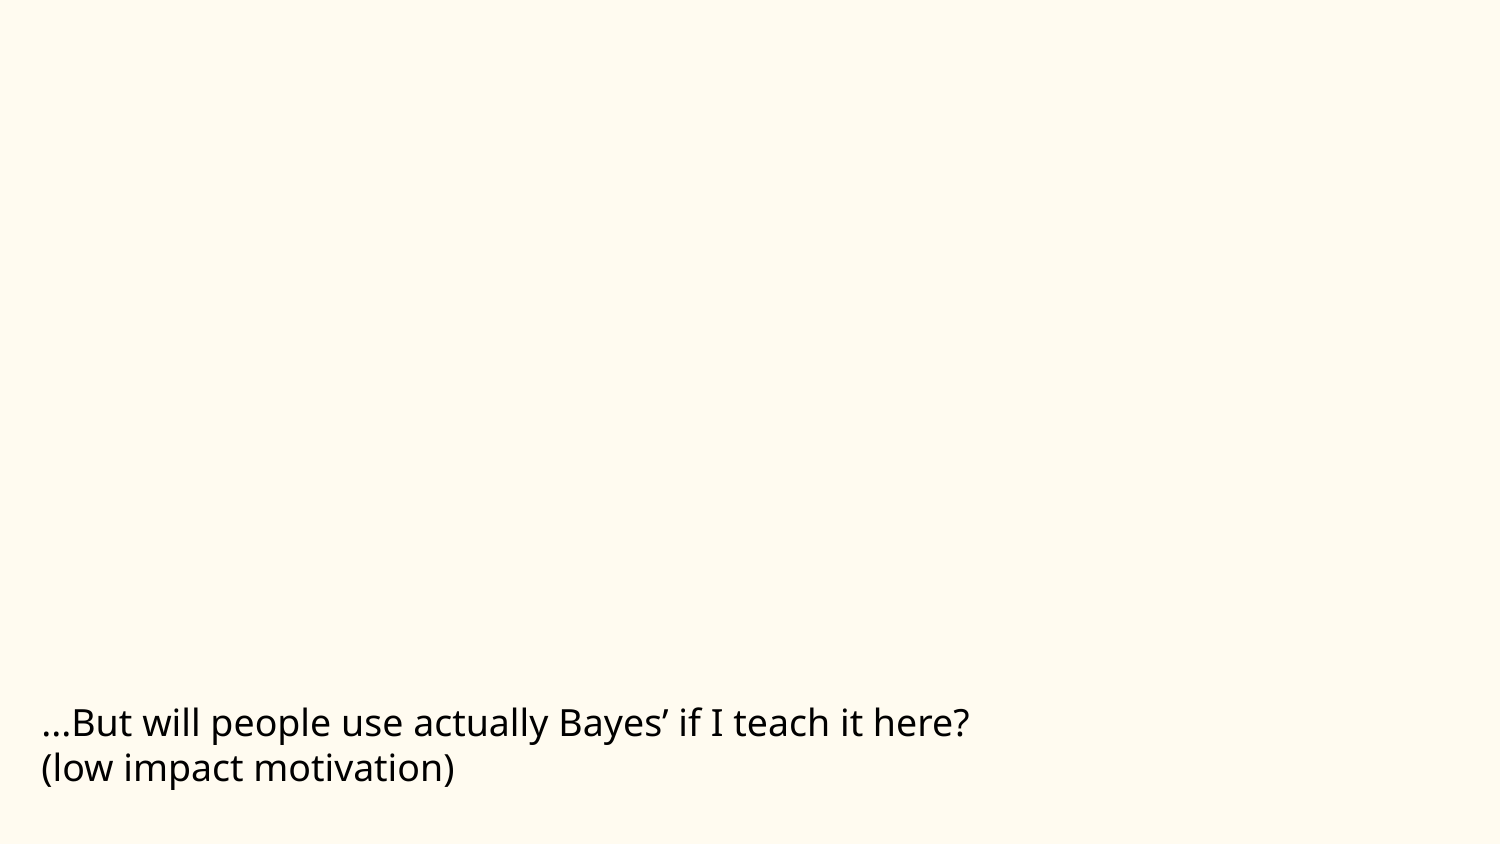

# ...But will people use actually Bayes’ if I teach it here? (low impact motivation)